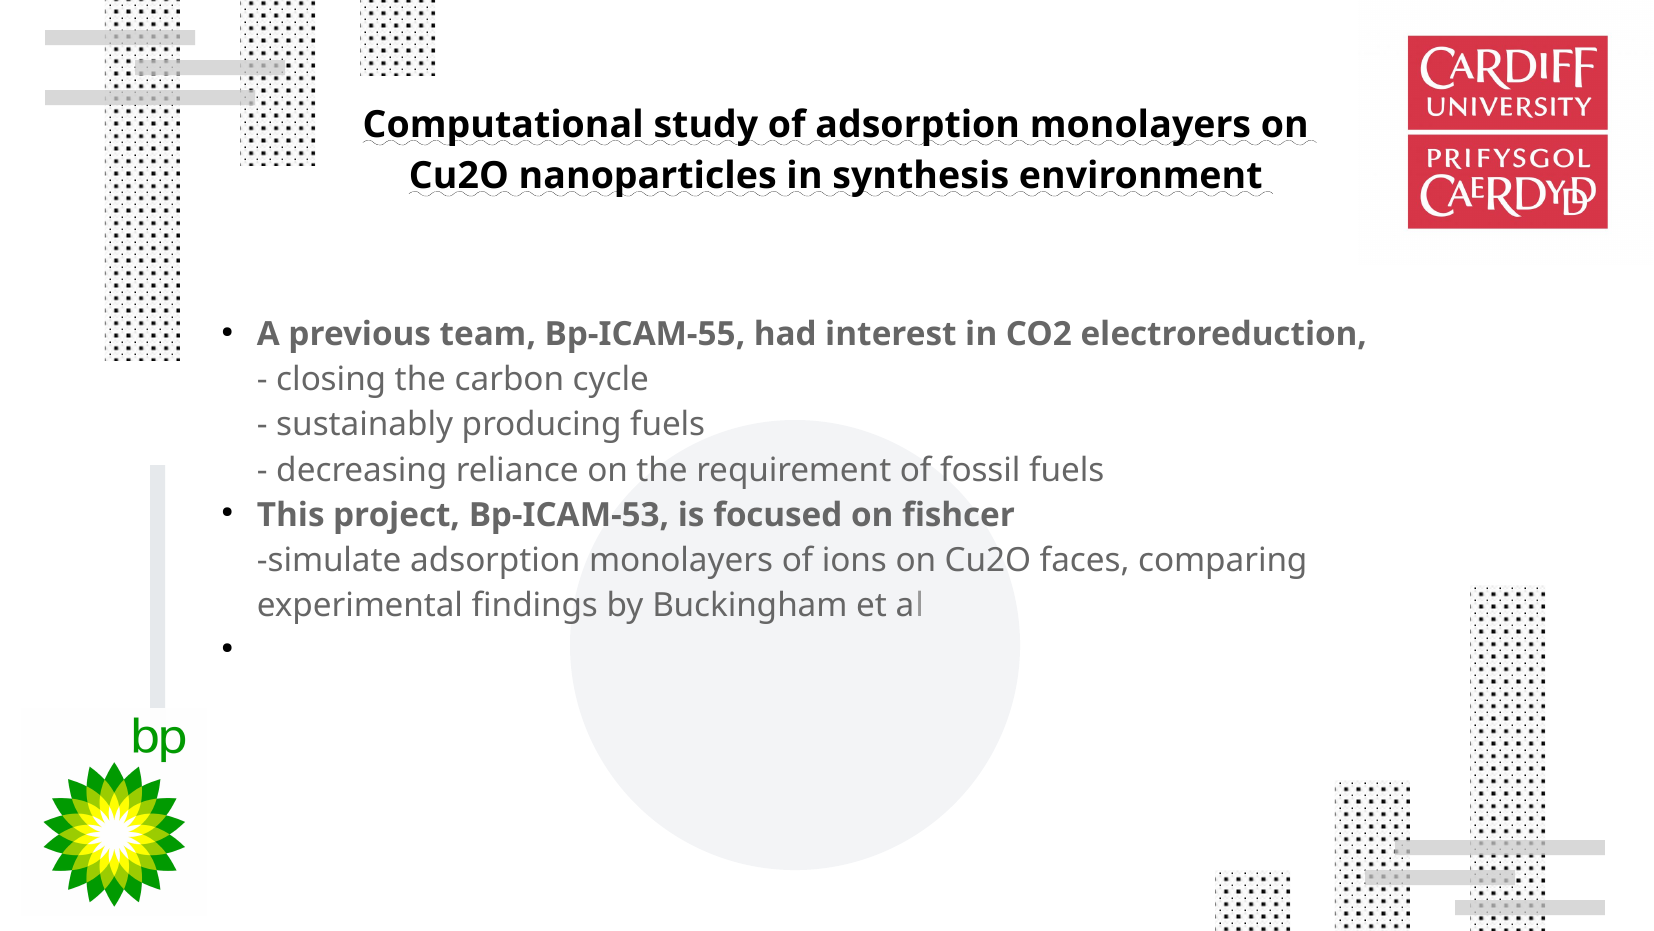

Computational study of adsorption monolayers on Cu2O nanoparticles in synthesis environment
A previous team, Bp-ICAM-55, had interest in CO2 electroreduction,
- closing the carbon cycle
- sustainably producing fuels
- decreasing reliance on the requirement of fossil fuels
This project, Bp-ICAM-53, is focused on fishcer
-simulate adsorption monolayers of ions on Cu2O faces, comparing experimental findings by Buckingham et al